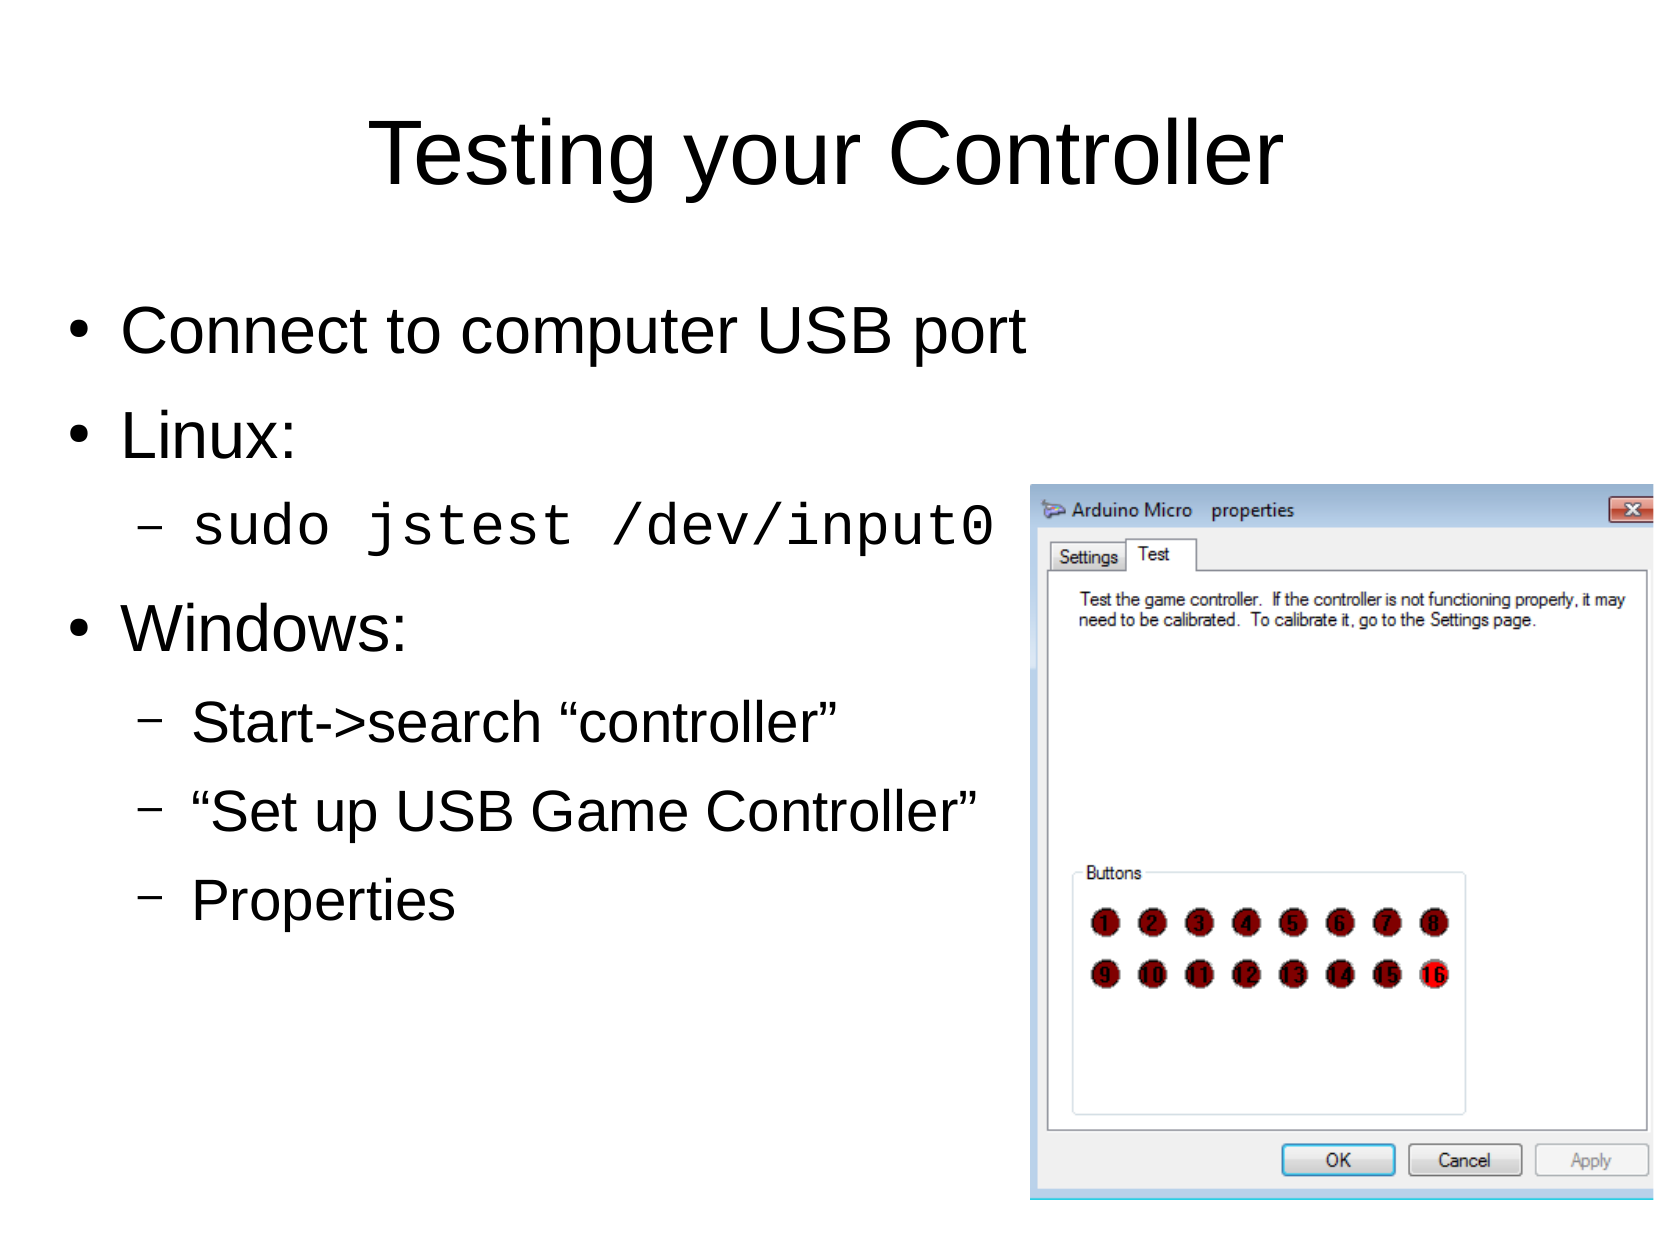

# Testing your Controller
Connect to computer USB port
Linux:
sudo jstest /dev/input0
Windows:
Start->search “controller”
“Set up USB Game Controller”
Properties